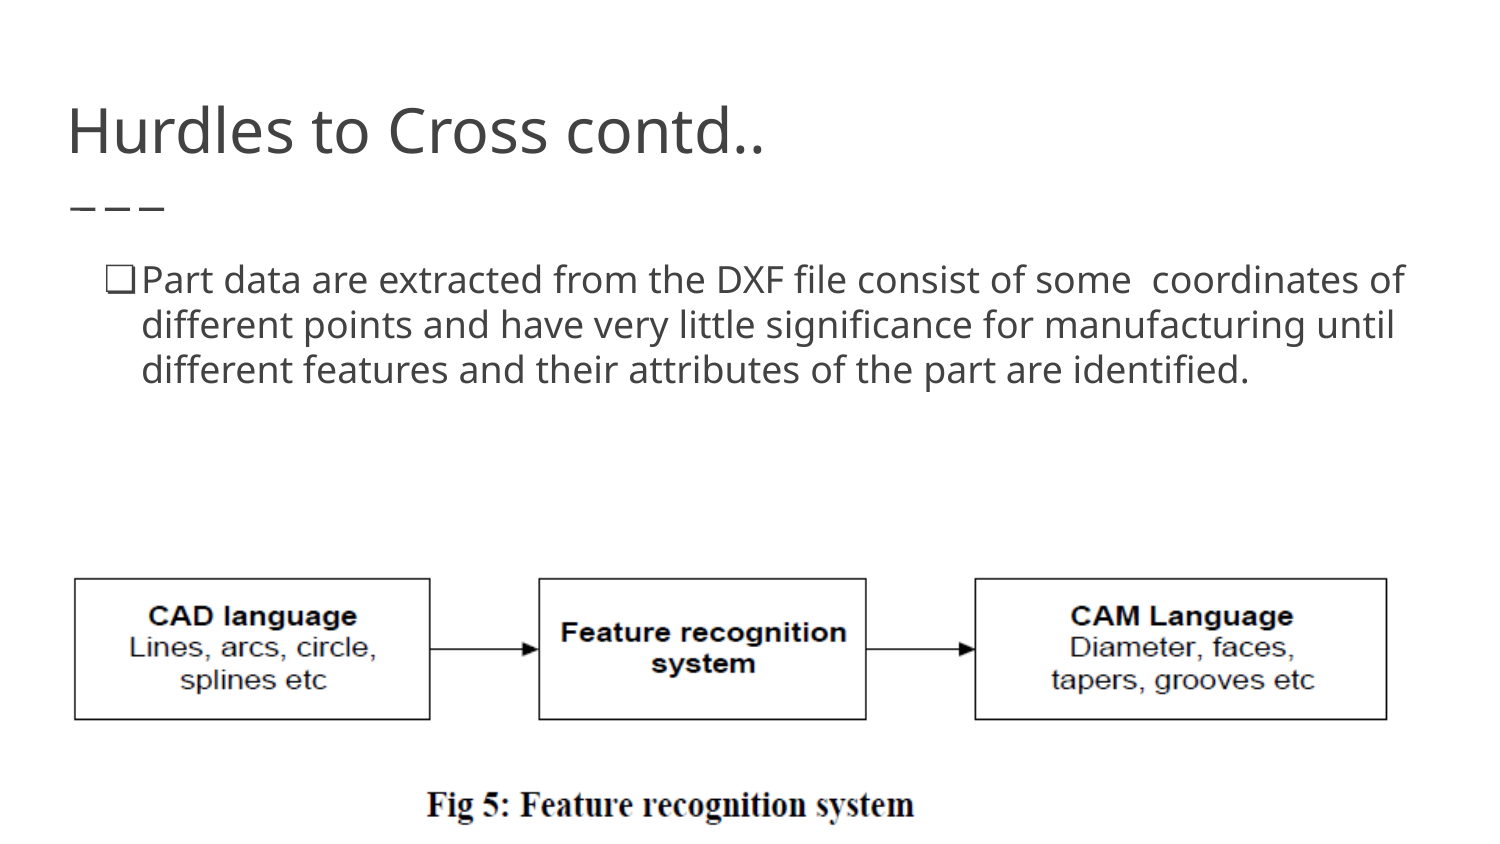

# Hurdles to Cross contd..
Part data are extracted from the DXF file consist of some coordinates of different points and have very little significance for manufacturing until different features and their attributes of the part are identified.